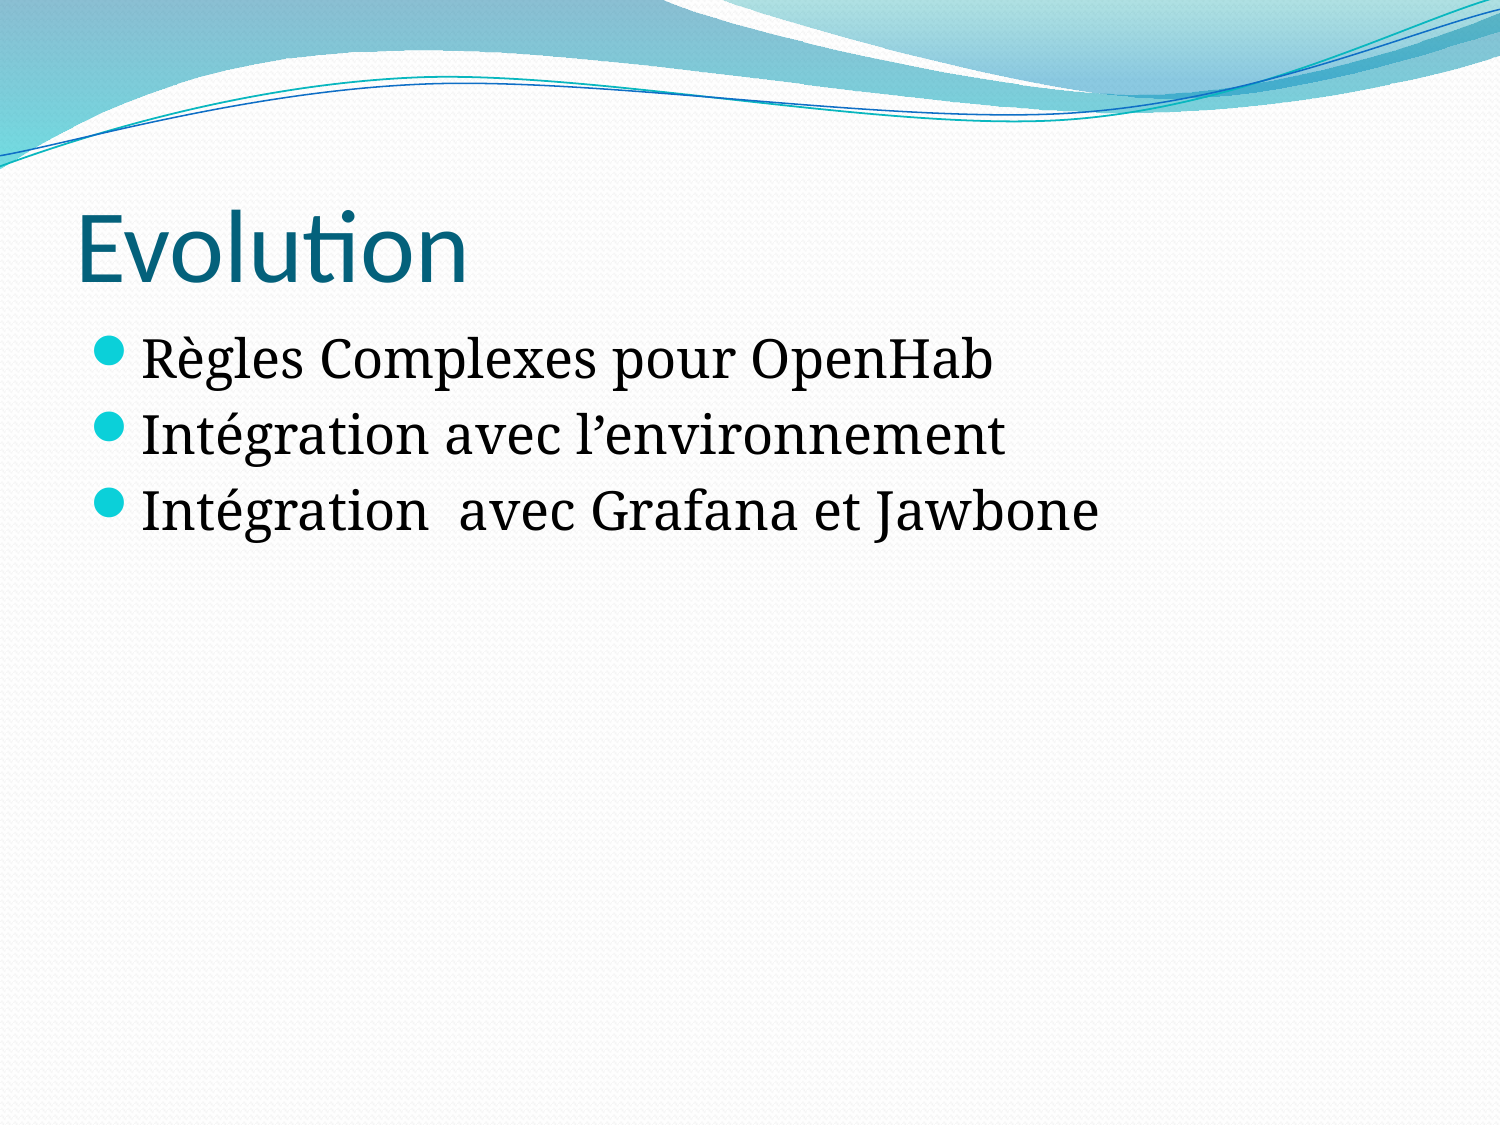

# Evolution
Règles Complexes pour OpenHab
Intégration avec l’environnement
Intégration avec Grafana et Jawbone